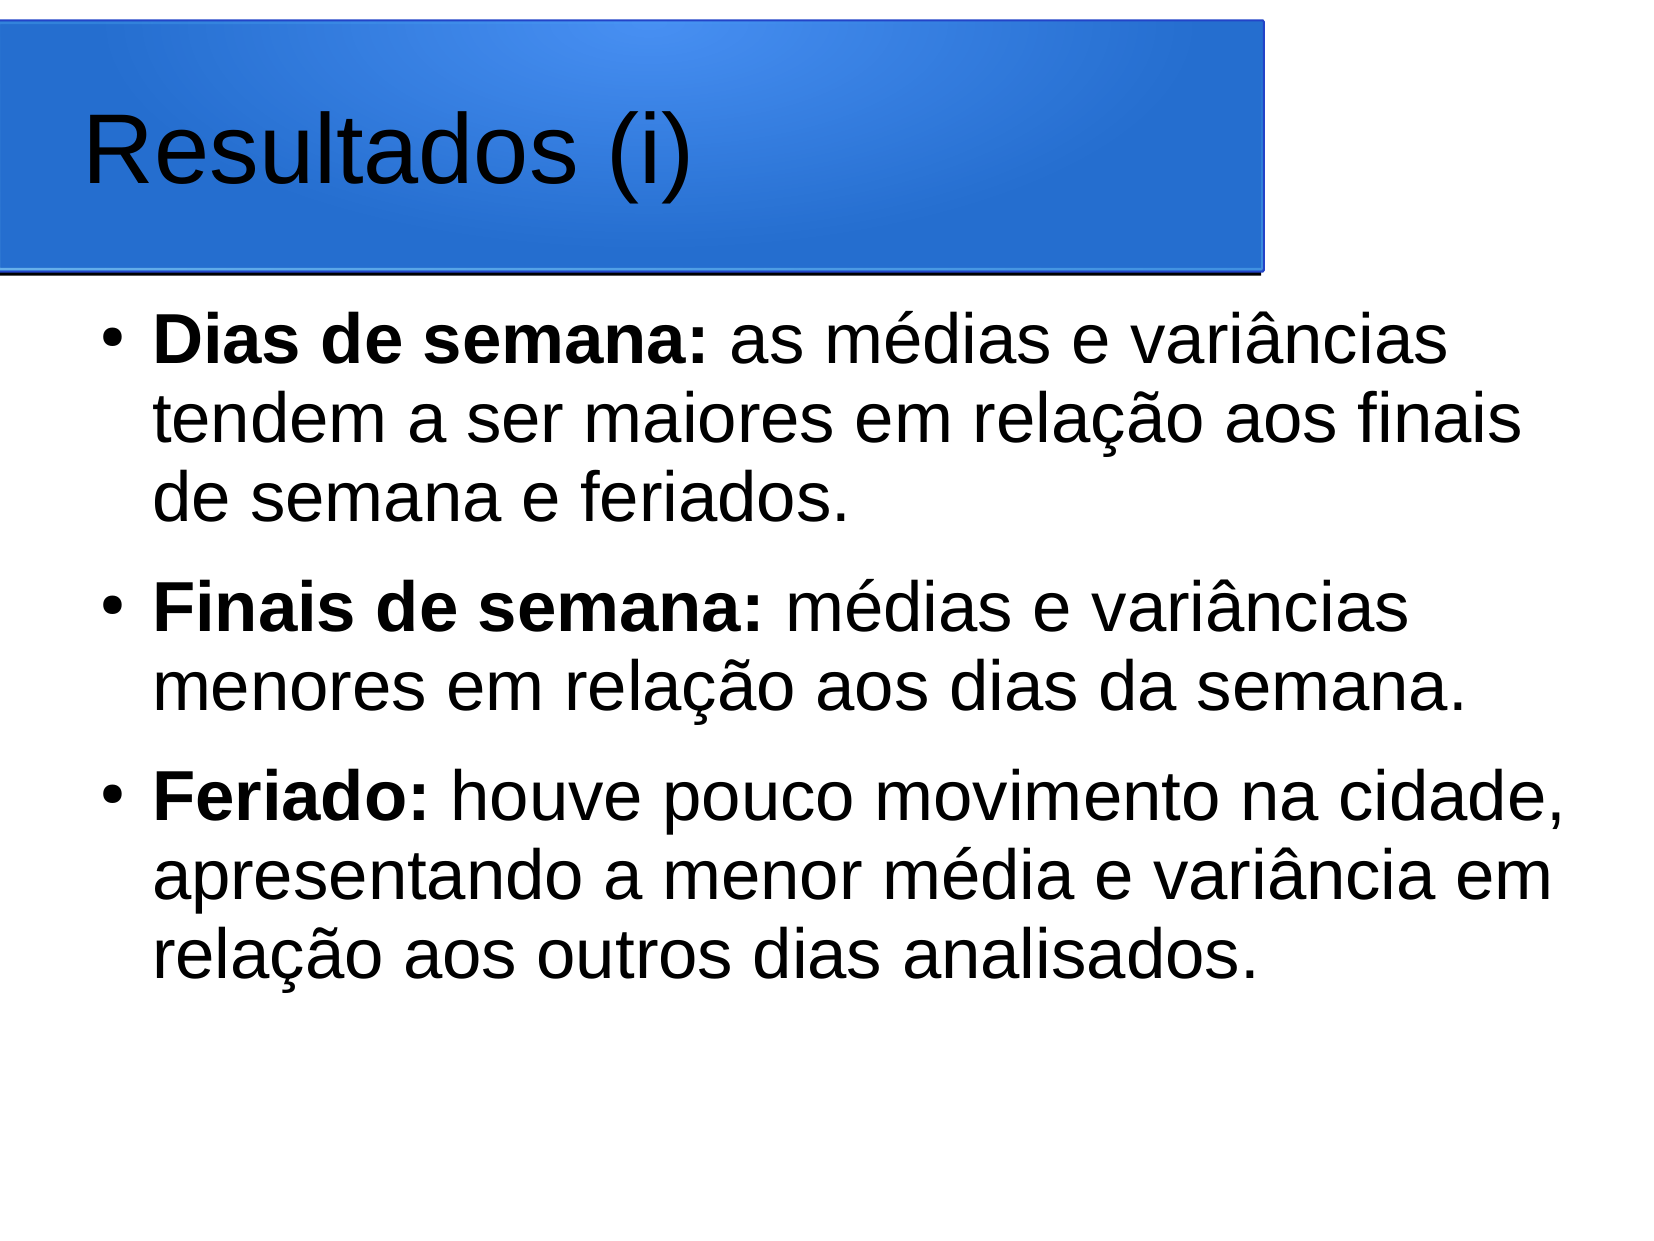

# Resultados (i)
Dias de semana: as médias e variâncias tendem a ser maiores em relação aos finais de semana e feriados.
Finais de semana: médias e variâncias menores em relação aos dias da semana.
Feriado: houve pouco movimento na cidade, apresentando a menor média e variância em relação aos outros dias analisados.